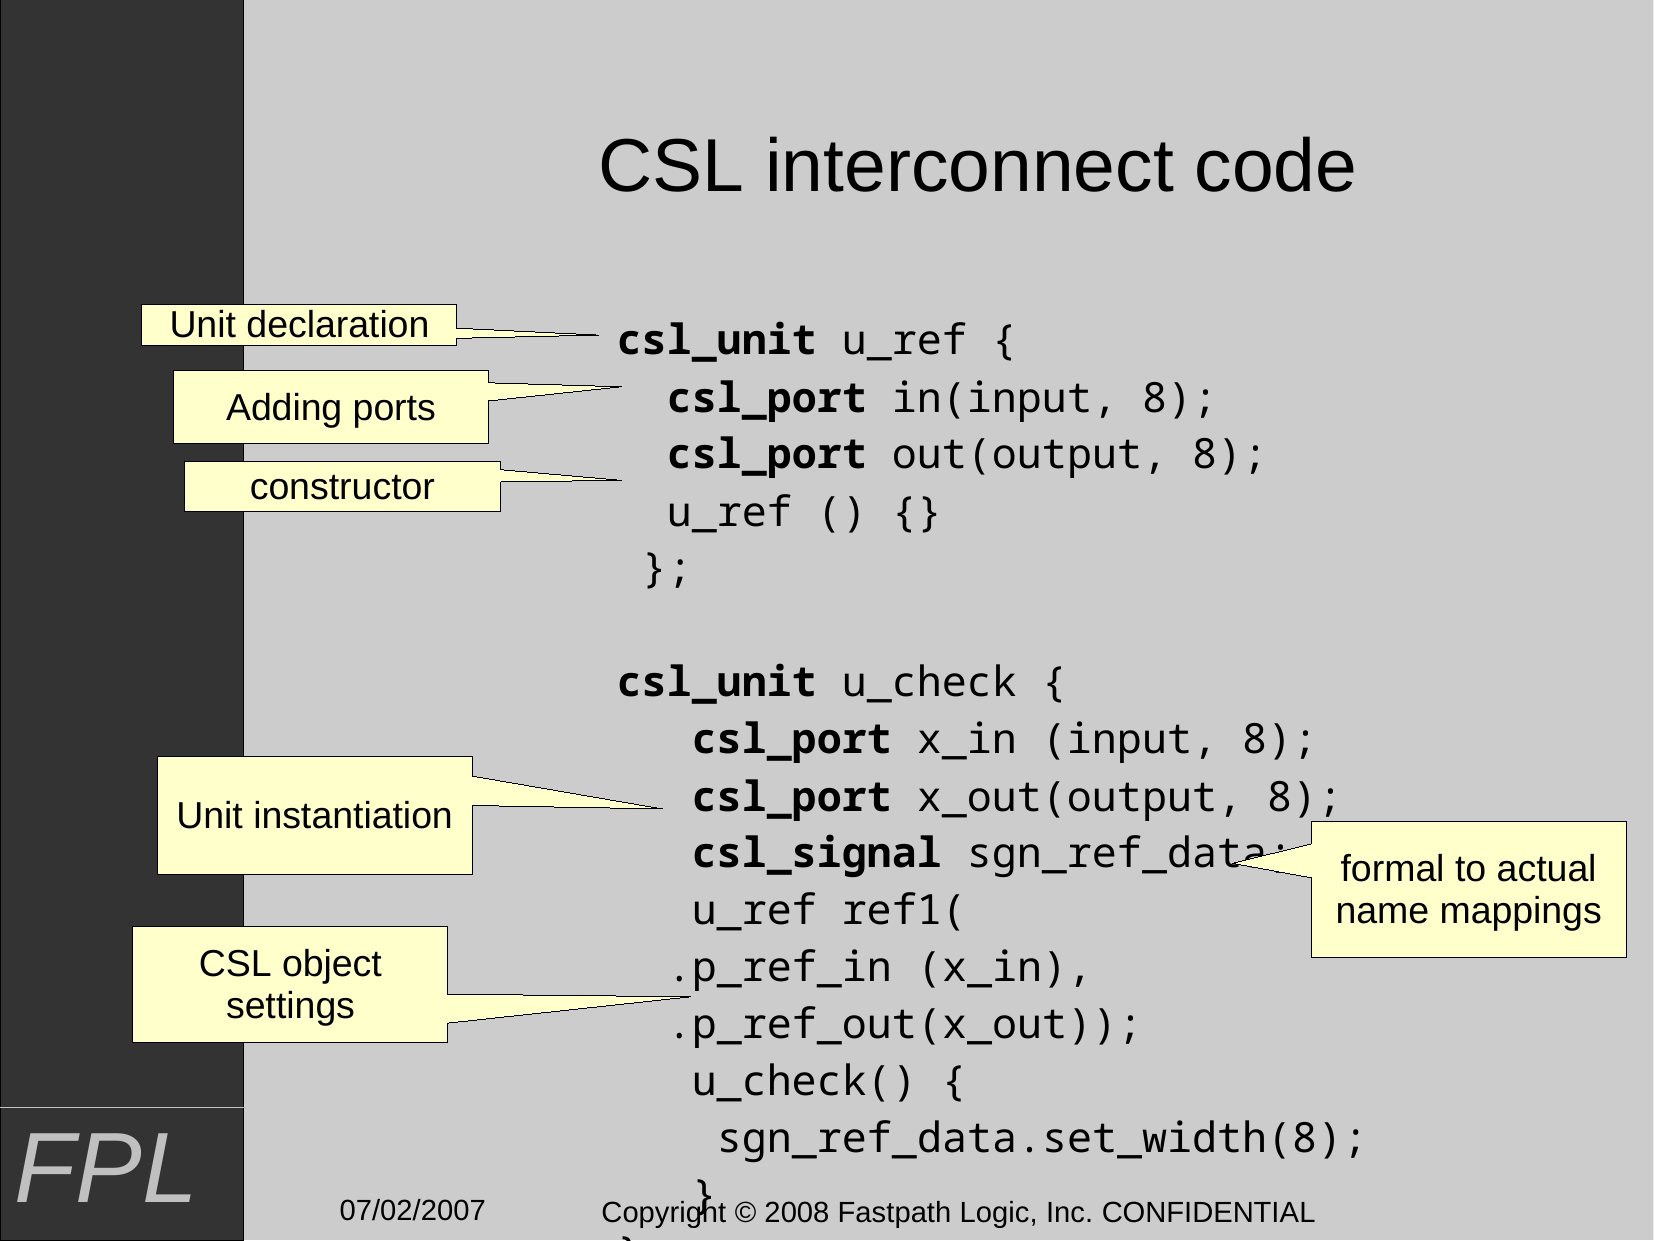

# CSL interconnect code
Unit declaration
csl_unit u_ref {
 csl_port in(input, 8);
 csl_port out(output, 8);
 u_ref () {}
 };
csl_unit u_check {
 csl_port x_in (input, 8);
 csl_port x_out(output, 8);
 csl_signal sgn_ref_data;
 u_ref ref1(
 .p_ref_in (x_in),
 .p_ref_out(x_out));
 u_check() {
 sgn_ref_data.set_width(8);
 }
};
Adding ports
constructor
Unit instantiation
formal to actual name mappings
CSL object settings
07/02/2007
© 2007 FASTPATH LOGIC INC.